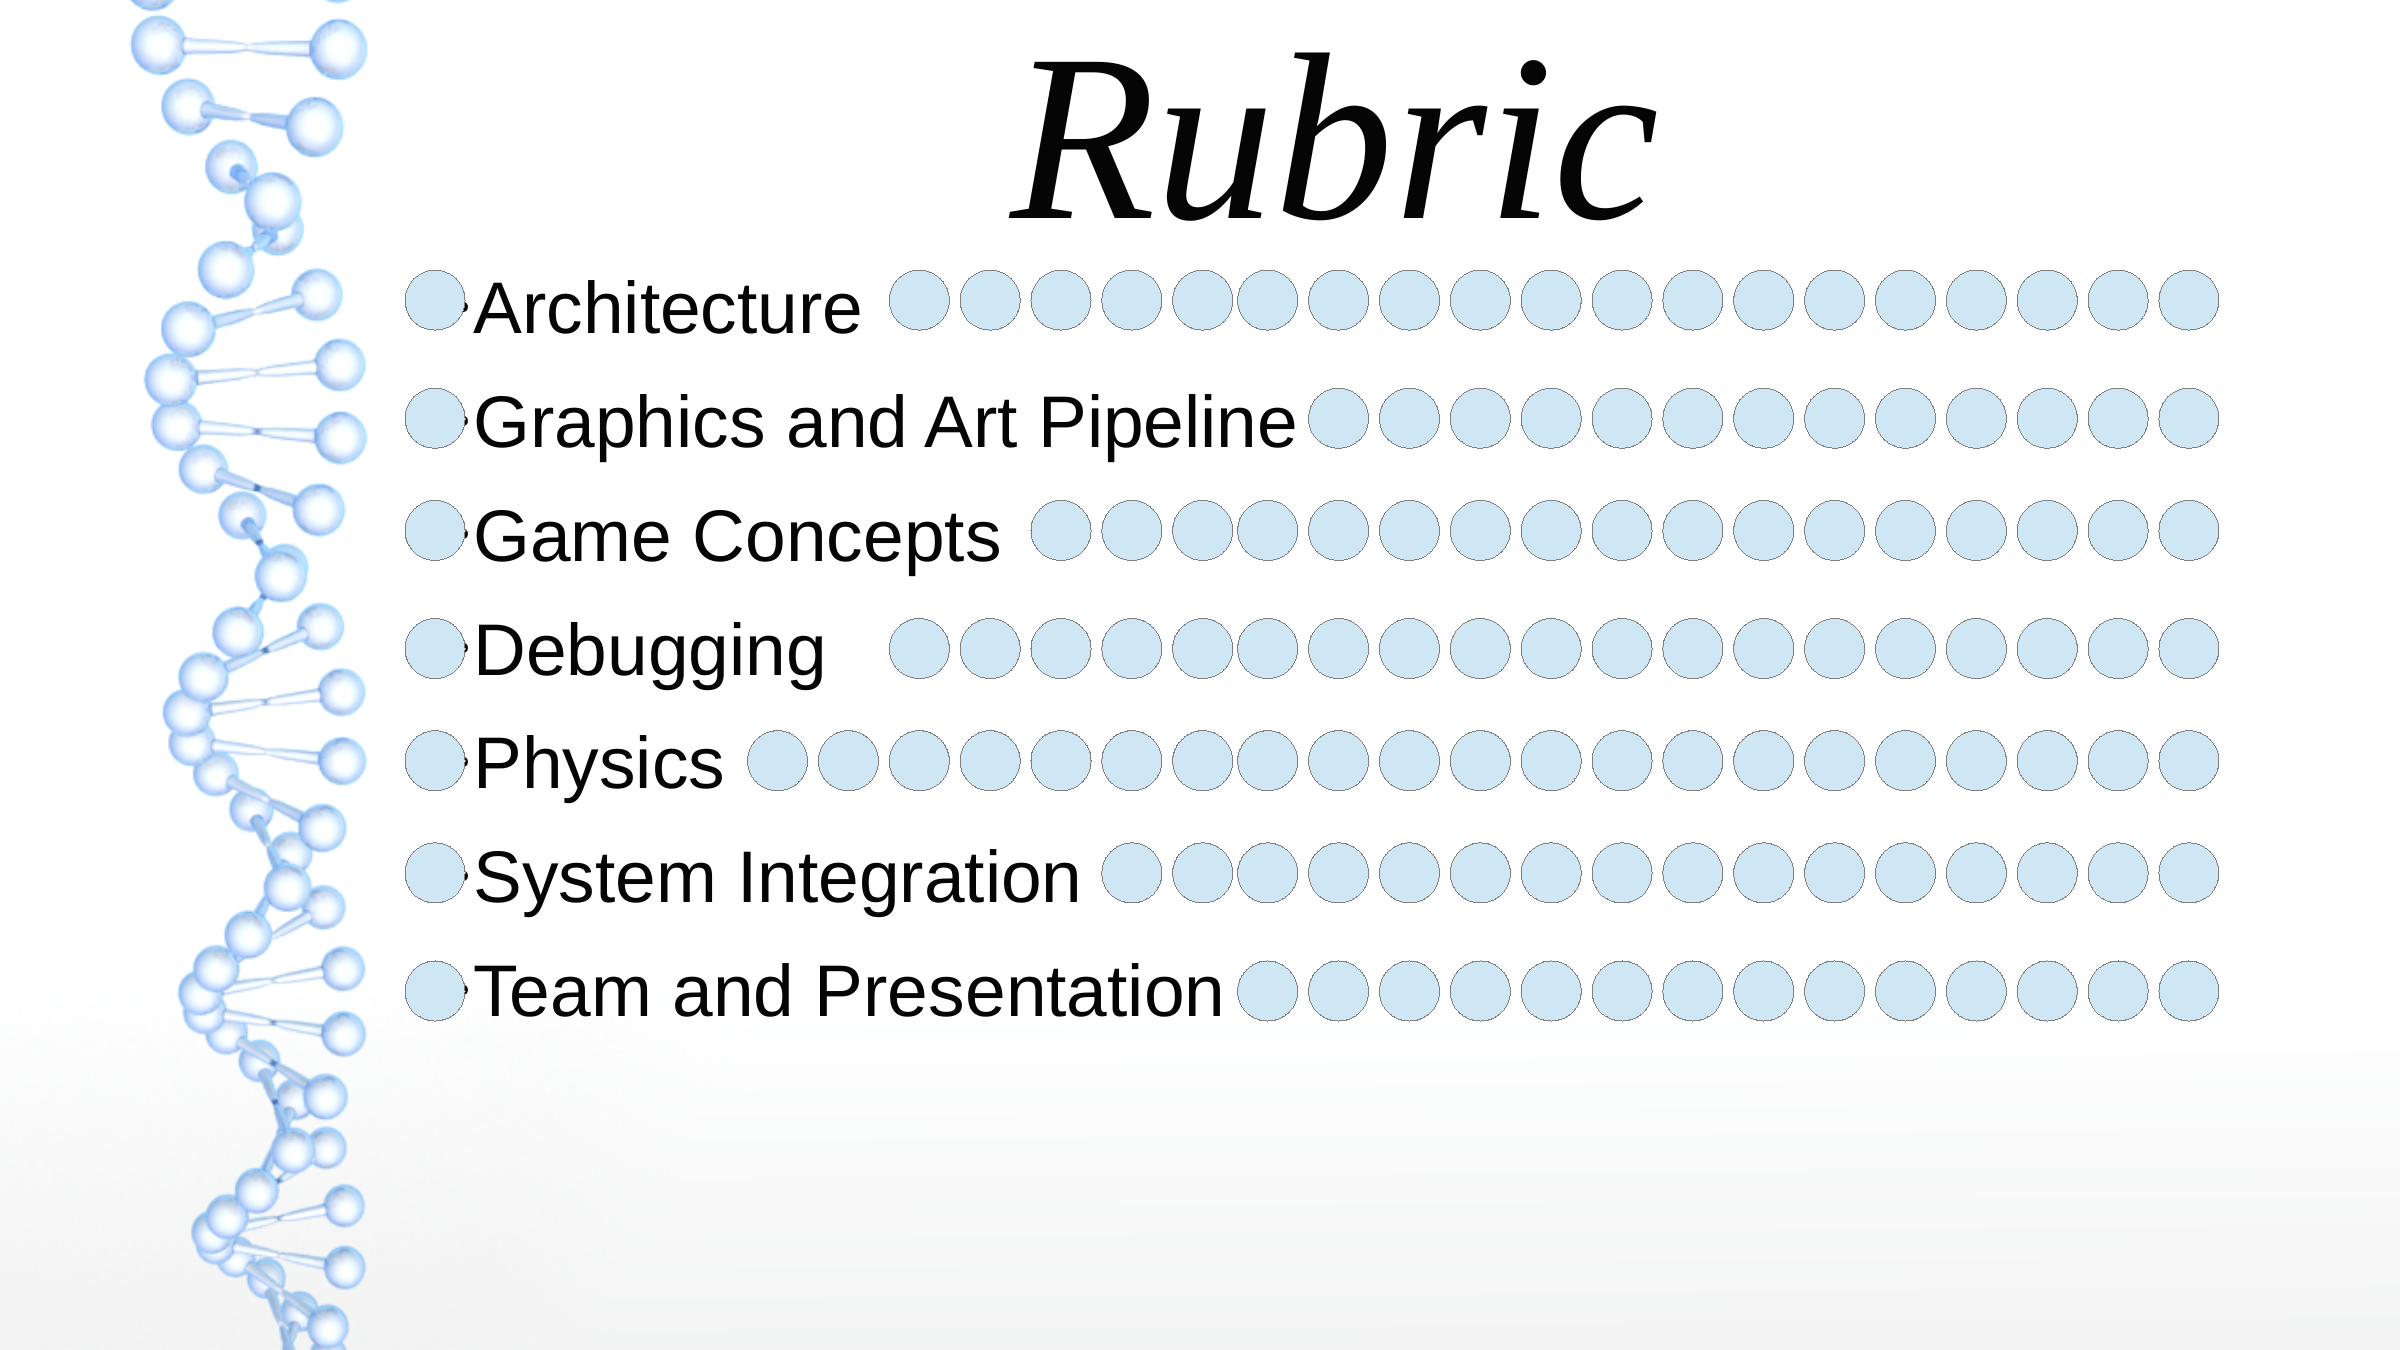

# Rubric
Architecture
Graphics and Art Pipeline
Game Concepts
Debugging
Physics
System Integration
Team and Presentation